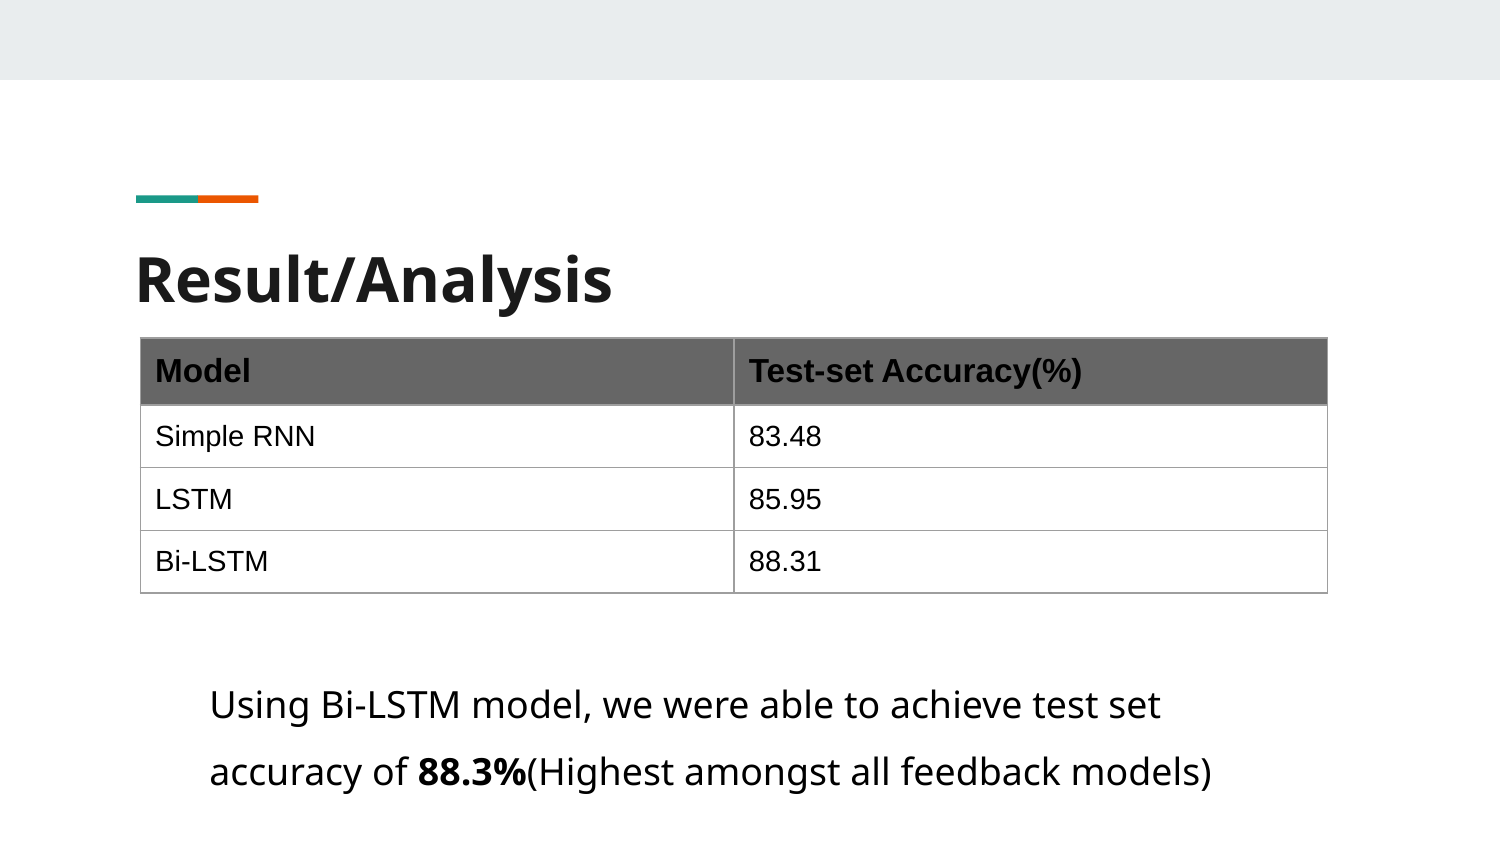

# Result/Analysis
| Model | Test-set Accuracy(%) |
| --- | --- |
| Simple RNN | 83.48 |
| LSTM | 85.95 |
| Bi-LSTM | 88.31 |
Using Bi-LSTM model, we were able to achieve test set accuracy of 88.3%(Highest amongst all feedback models)